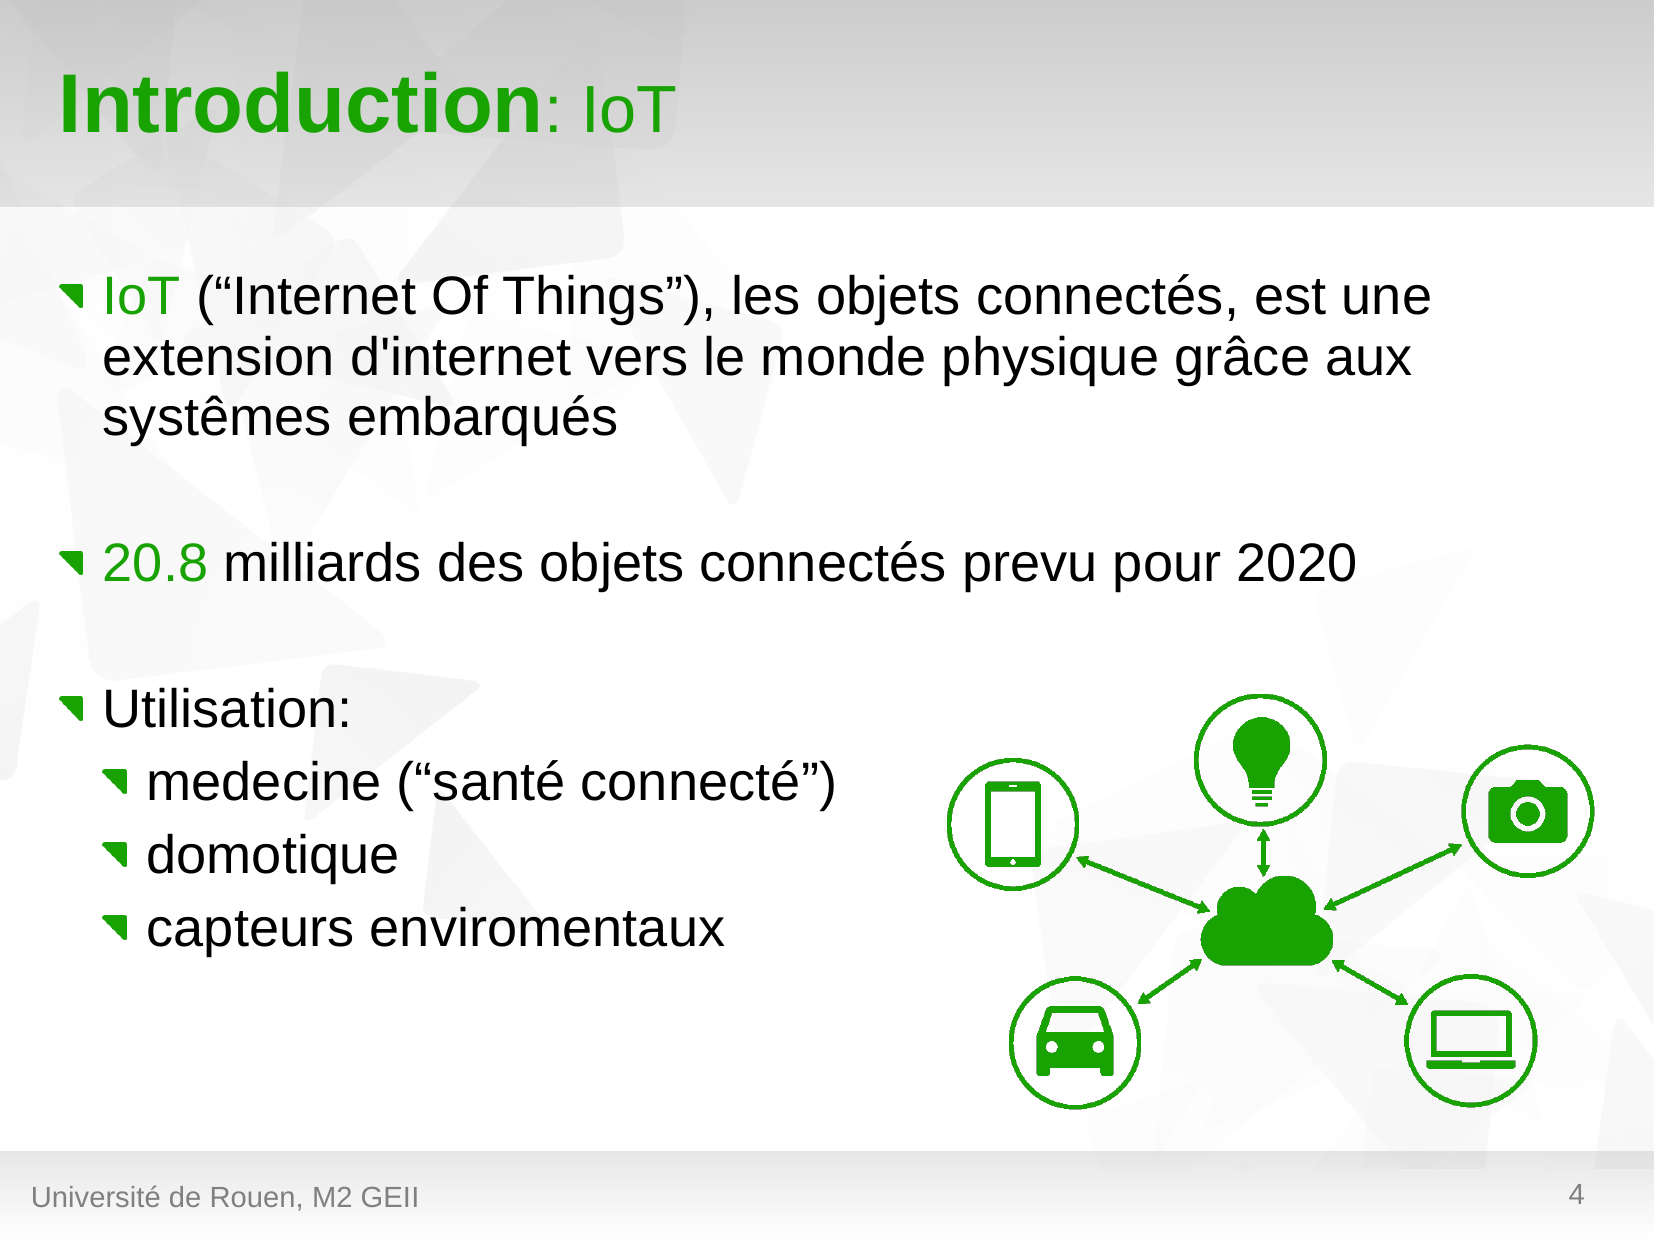

# Introduction: IoT
IoT (“Internet Of Things”), les objets connectés, est une extension d'internet vers le monde physique grâce aux systêmes embarqués
20.8 milliards des objets connectés prevu pour 2020
Utilisation:
medecine (“santé connecté”)
domotique
capteurs enviromentaux
4
Université de Rouen, M2 GEII